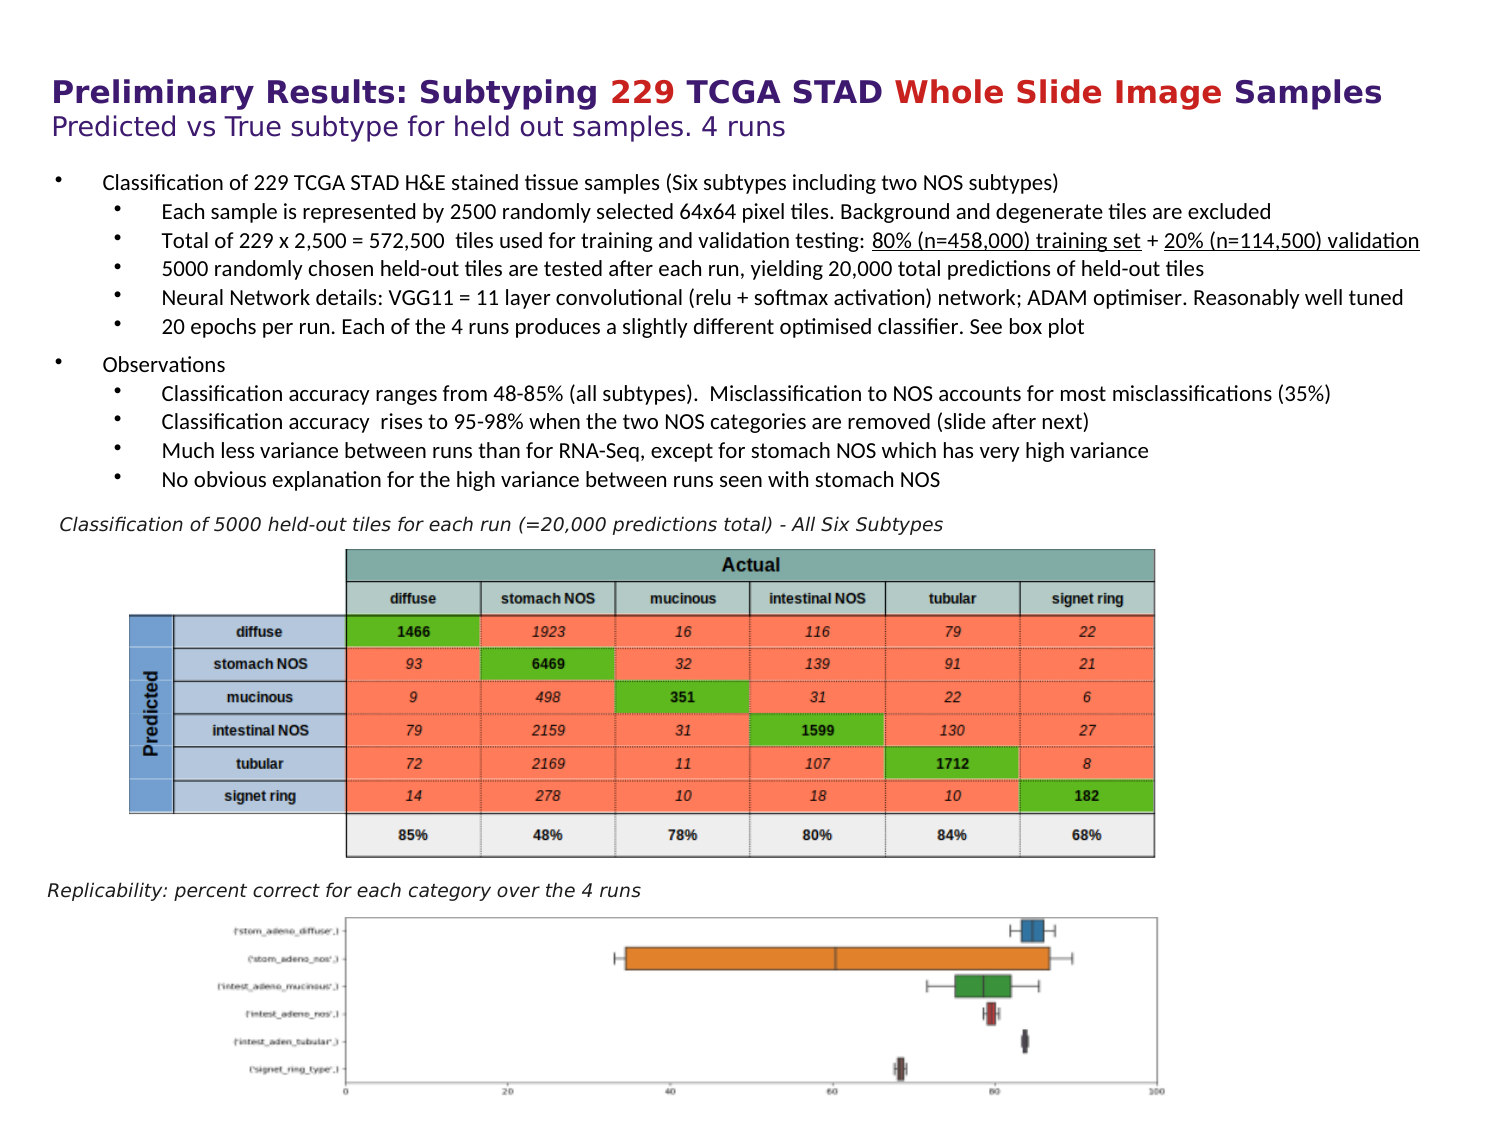

# Preliminary Results: Subtyping 229 TCGA STAD Whole Slide Image Samples Predicted vs True subtype for held out samples. 4 runs
Classification of 229 TCGA STAD H&E stained tissue samples (Six subtypes including two NOS subtypes)
Each sample is represented by 2500 randomly selected 64x64 pixel tiles. Background and degenerate tiles are excluded
Total of 229 x 2,500 = 572,500 tiles used for training and validation testing: 80% (n=458,000) training set + 20% (n=114,500) validation
5000 randomly chosen held-out tiles are tested after each run, yielding 20,000 total predictions of held-out tiles
Neural Network details: VGG11 = 11 layer convolutional (relu + softmax activation) network; ADAM optimiser. Reasonably well tuned
20 epochs per run. Each of the 4 runs produces a slightly different optimised classifier. See box plot
Observations
Classification accuracy ranges from 48-85% (all subtypes). Misclassification to NOS accounts for most misclassifications (35%)
Classification accuracy rises to 95-98% when the two NOS categories are removed (slide after next)
Much less variance between runs than for RNA-Seq, except for stomach NOS which has very high variance
No obvious explanation for the high variance between runs seen with stomach NOS
 Classification of 5000 held-out tiles for each run (=20,000 predictions total) - All Six Subtypes
Replicability: percent correct for each category over the 4 runs